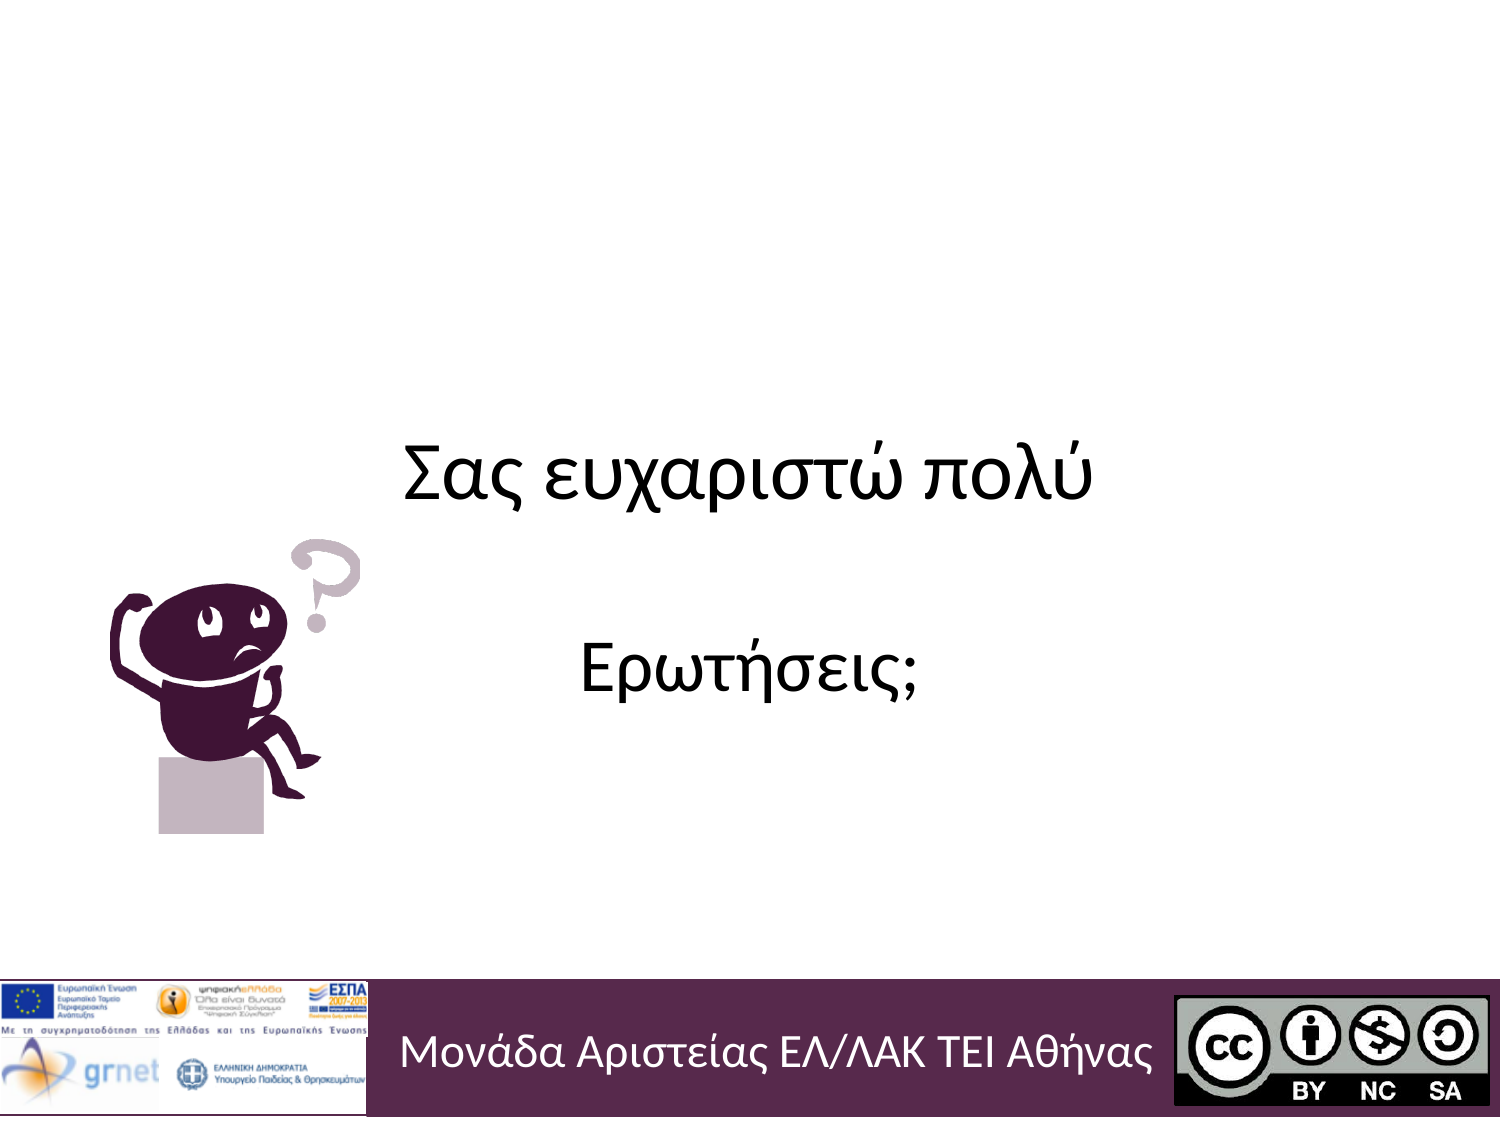

# Σας ευχαριστώ πολύ Ερωτήσεις;
Μονάδα Αριστείας ΕΛ/ΛΑΚ ΤΕΙ Αθήνας